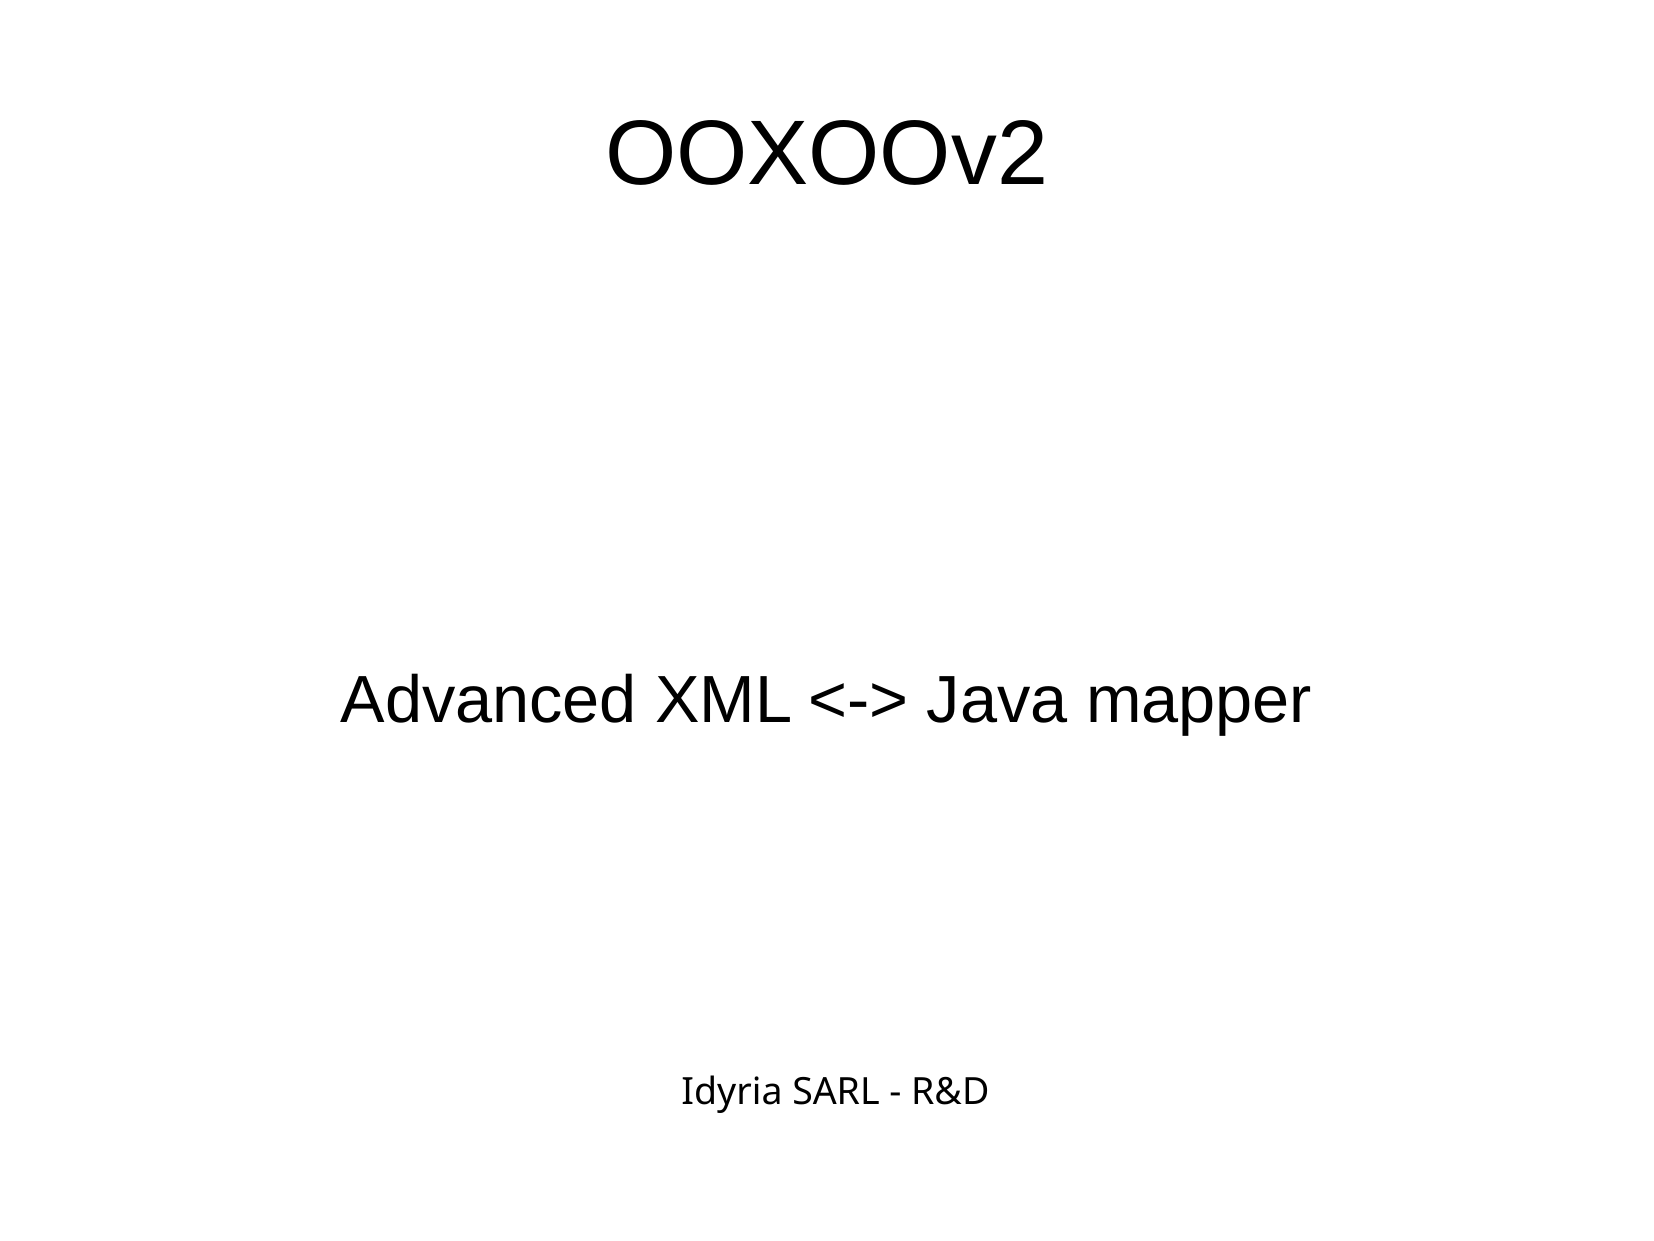

# OOXOOv2
Advanced XML <-> Java mapper
Idyria SARL - R&D